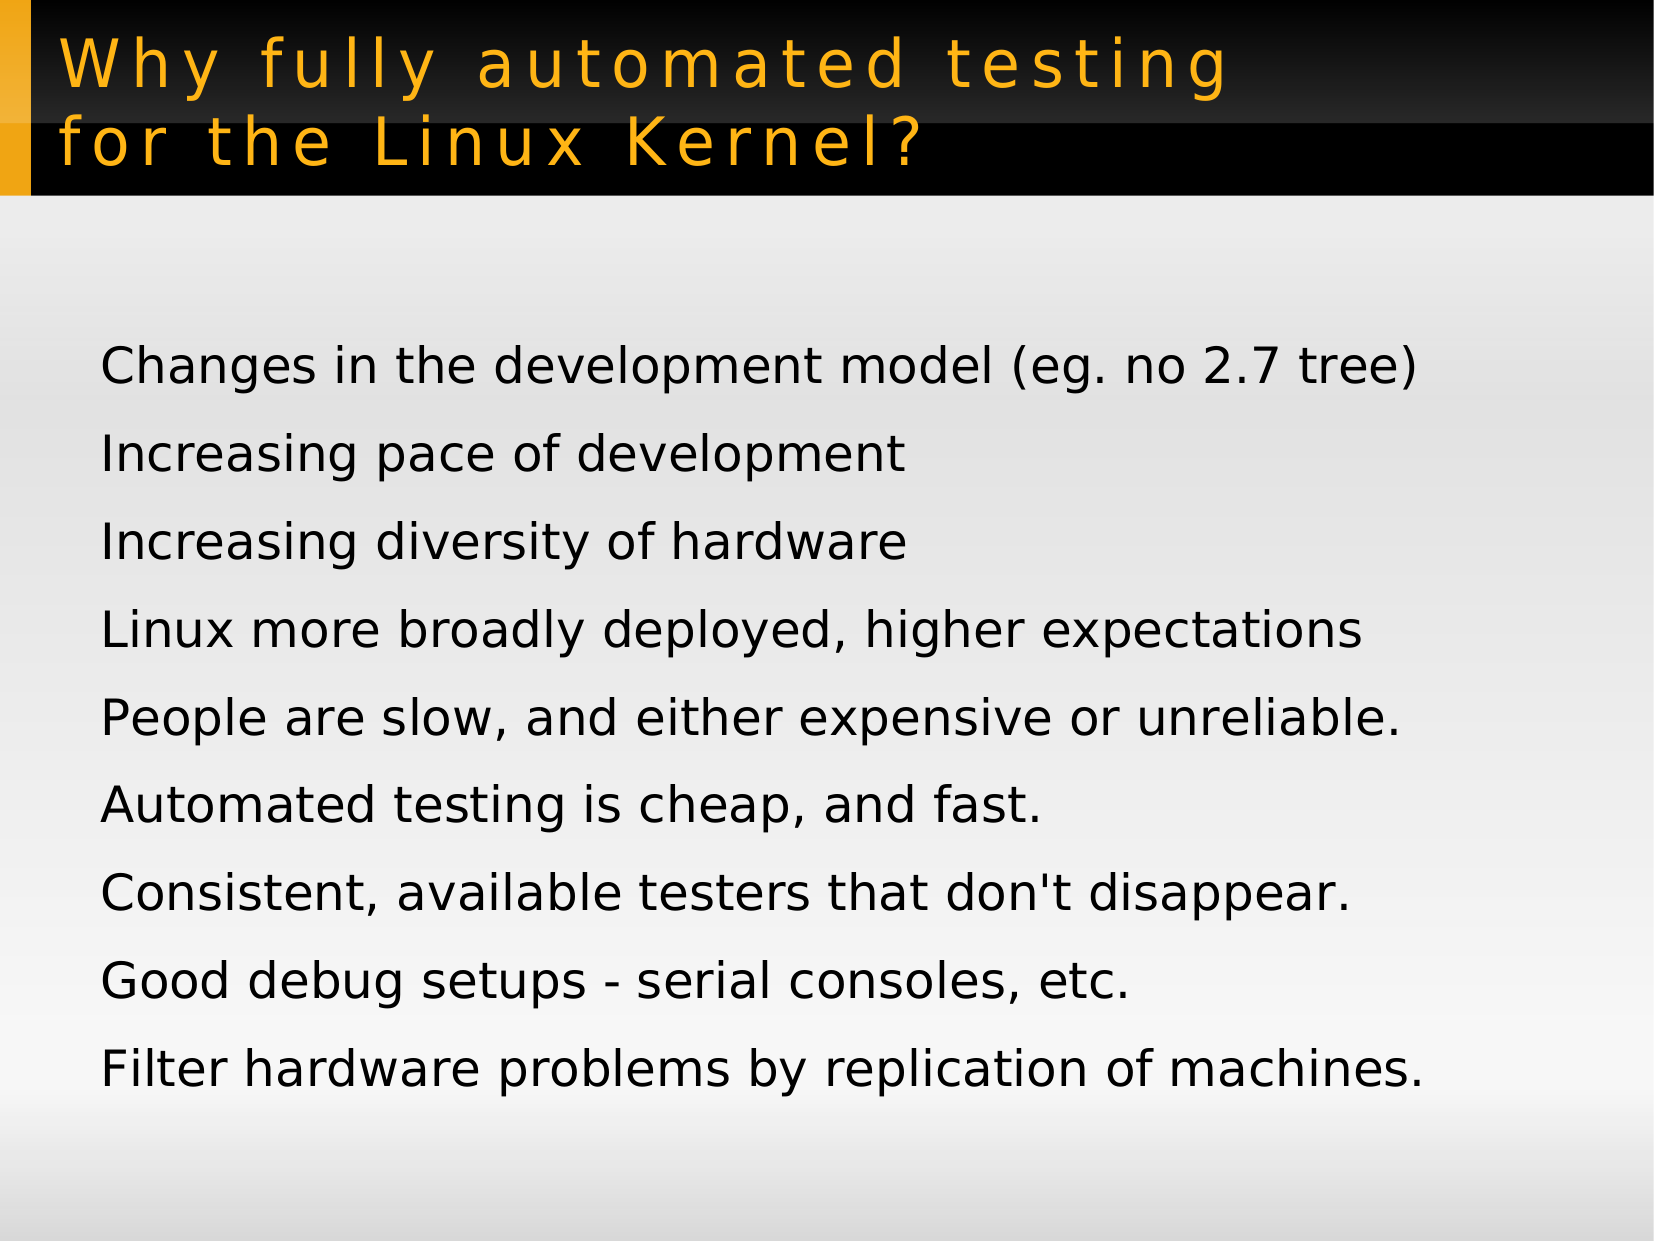

# Why fully automated testing for the Linux Kernel?
Changes in the development model (eg. no 2.7 tree)
Increasing pace of development
Increasing diversity of hardware
Linux more broadly deployed, higher expectations
People are slow, and either expensive or unreliable.
Automated testing is cheap, and fast.
Consistent, available testers that don't disappear.
Good debug setups - serial consoles, etc.
Filter hardware problems by replication of machines.